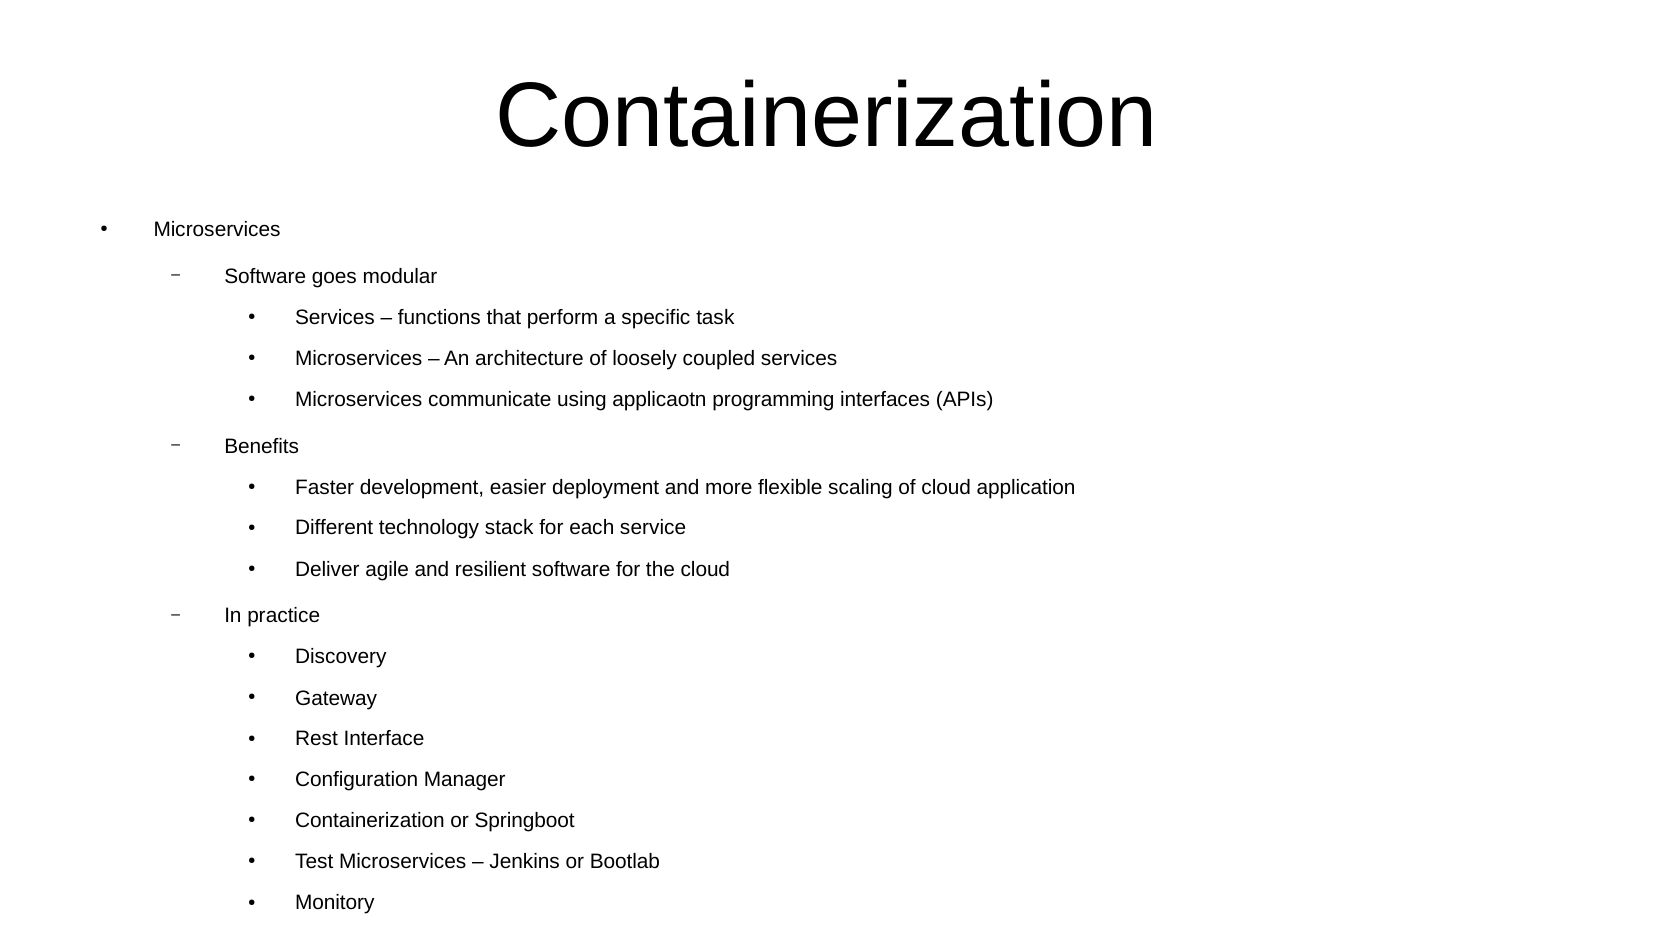

# Containerization
Microservices
Software goes modular
Services – functions that perform a specific task
Microservices – An architecture of loosely coupled services
Microservices communicate using applicaotn programming interfaces (APIs)
Benefits
Faster development, easier deployment and more flexible scaling of cloud application
Different technology stack for each service
Deliver agile and resilient software for the cloud
In practice
Discovery
Gateway
Rest Interface
Configuration Manager
Containerization or Springboot
Test Microservices – Jenkins or Bootlab
Monitory